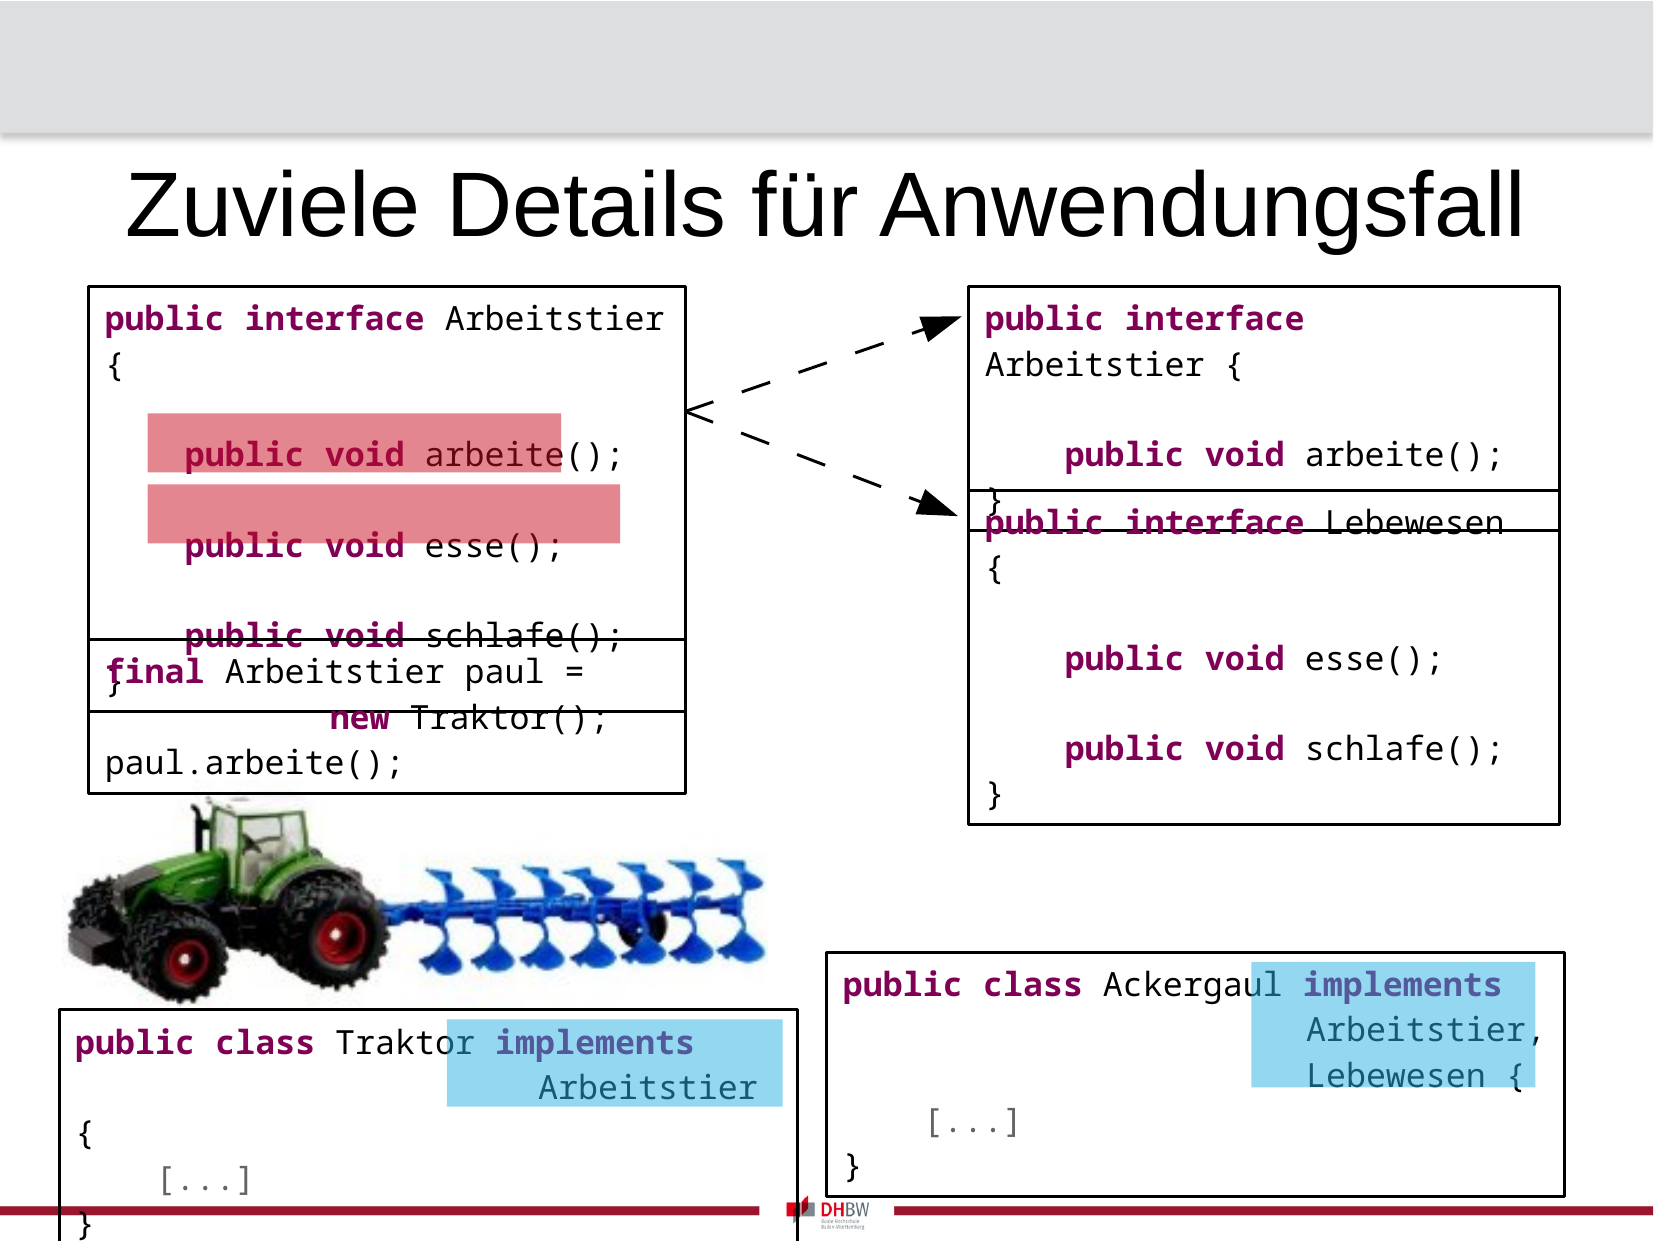

# Zuviele Details für Anwendungsfall
public interface Arbeitstier {
 public void arbeite();
}
public interface Arbeitstier {
 public void arbeite();
 public void esse();
 public void schlafe();
}
public interface Lebewesen {
 public void esse();
 public void schlafe();
}
final Arbeitstier paul =
 new Traktor();
paul.arbeite();
public class Ackergaul implements
						 Arbeitstier,
						 Lebewesen {
 [...]
}
public class Traktor implements
						 Arbeitstier {
 [...]
}